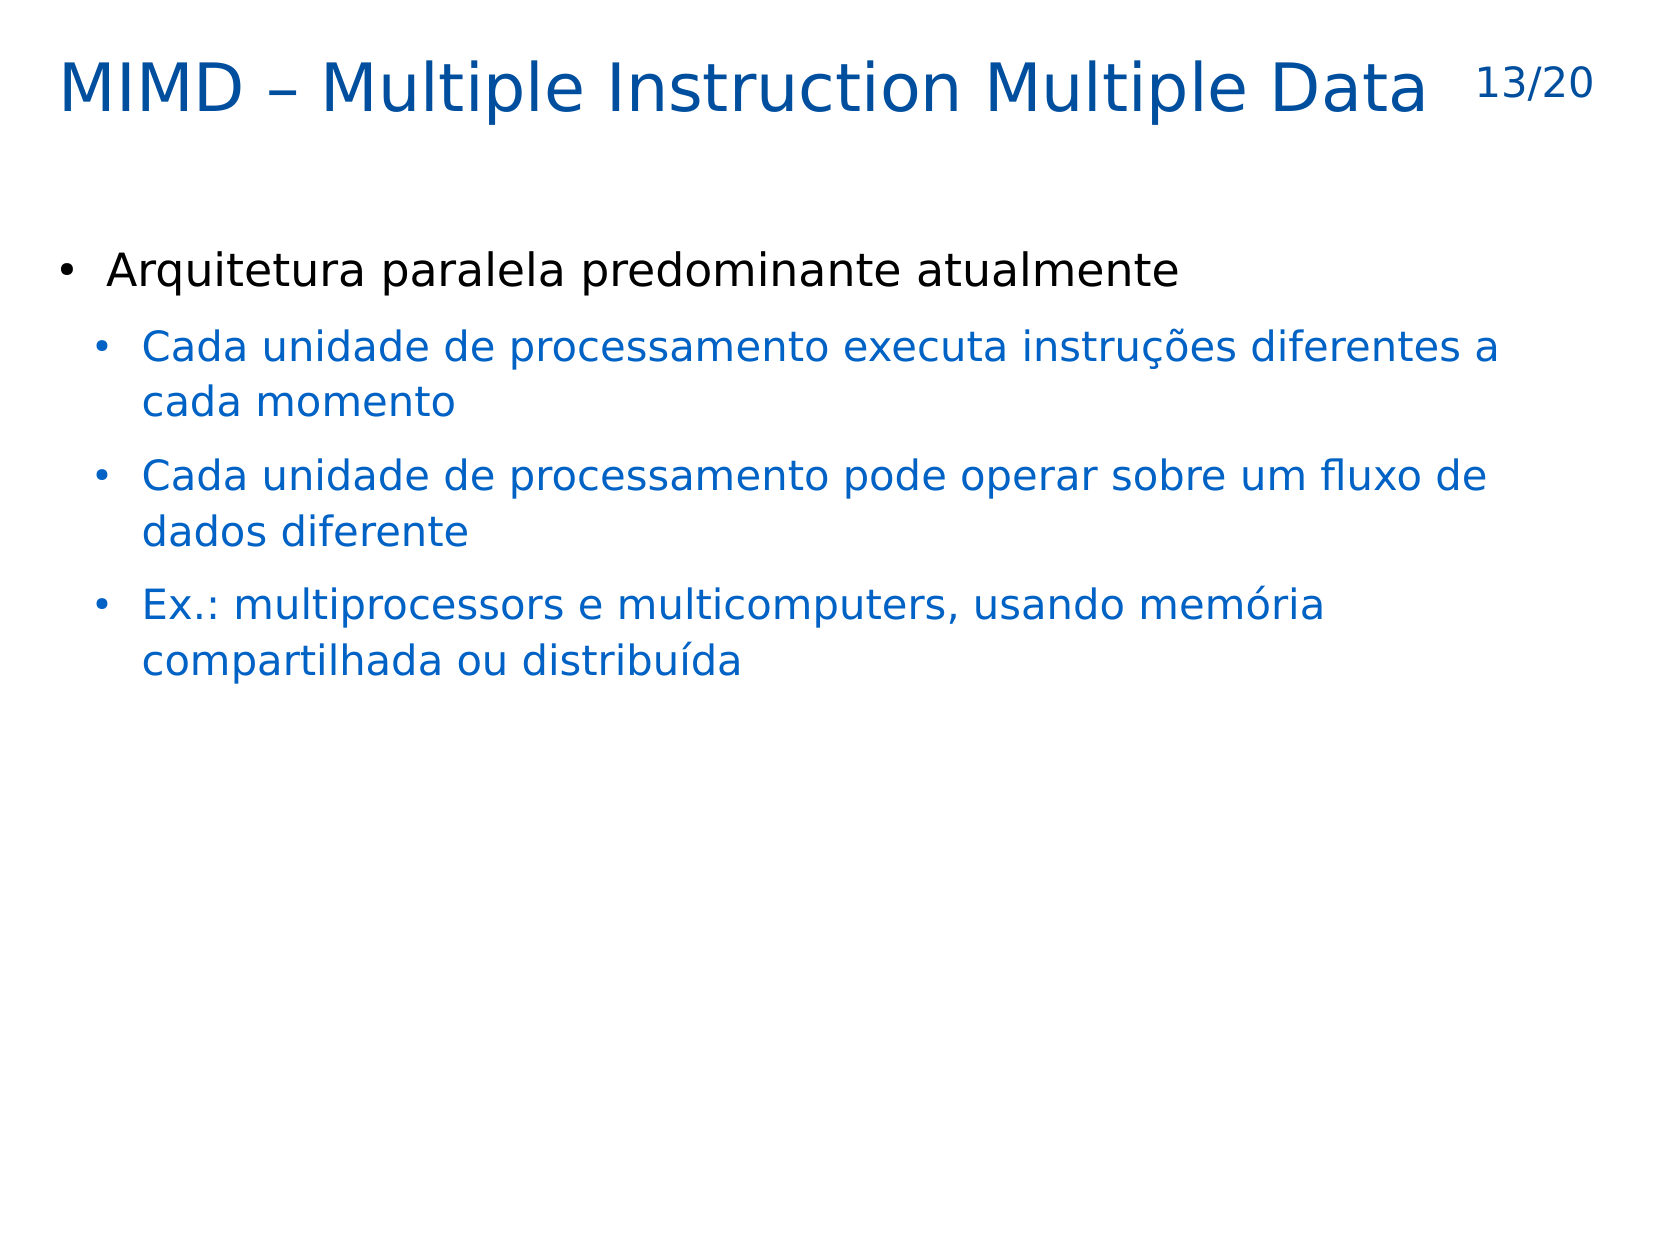

# MIMD – Multiple Instruction Multiple Data
13
Arquitetura paralela predominante atualmente
Cada unidade de processamento executa instruções diferentes a cada momento
Cada unidade de processamento pode operar sobre um fluxo de dados diferente
Ex.: multiprocessors e multicomputers, usando memória compartilhada ou distribuída